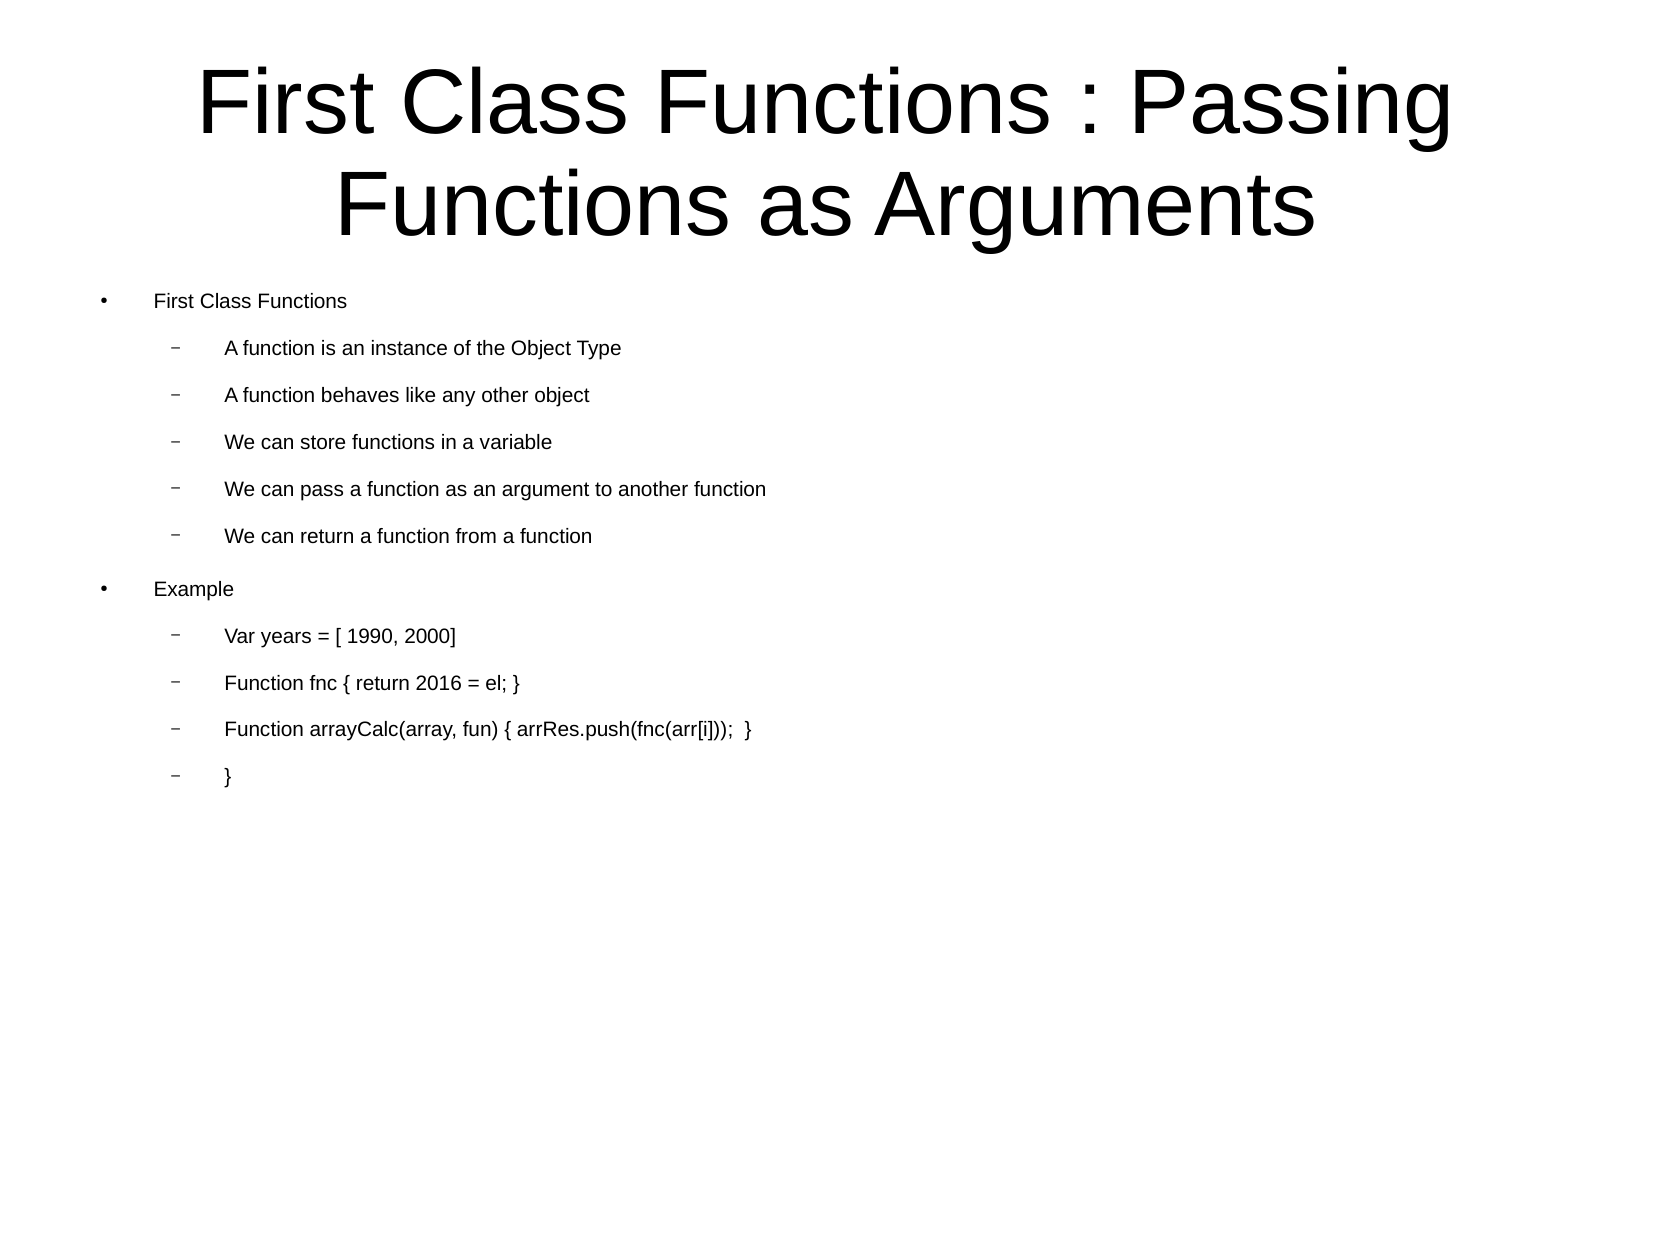

# First Class Functions : Passing Functions as Arguments
First Class Functions
A function is an instance of the Object Type
A function behaves like any other object
We can store functions in a variable
We can pass a function as an argument to another function
We can return a function from a function
Example
Var years = [ 1990, 2000]
Function fnc { return 2016 = el; }
Function arrayCalc(array, fun) { arrRes.push(fnc(arr[i])); }
}